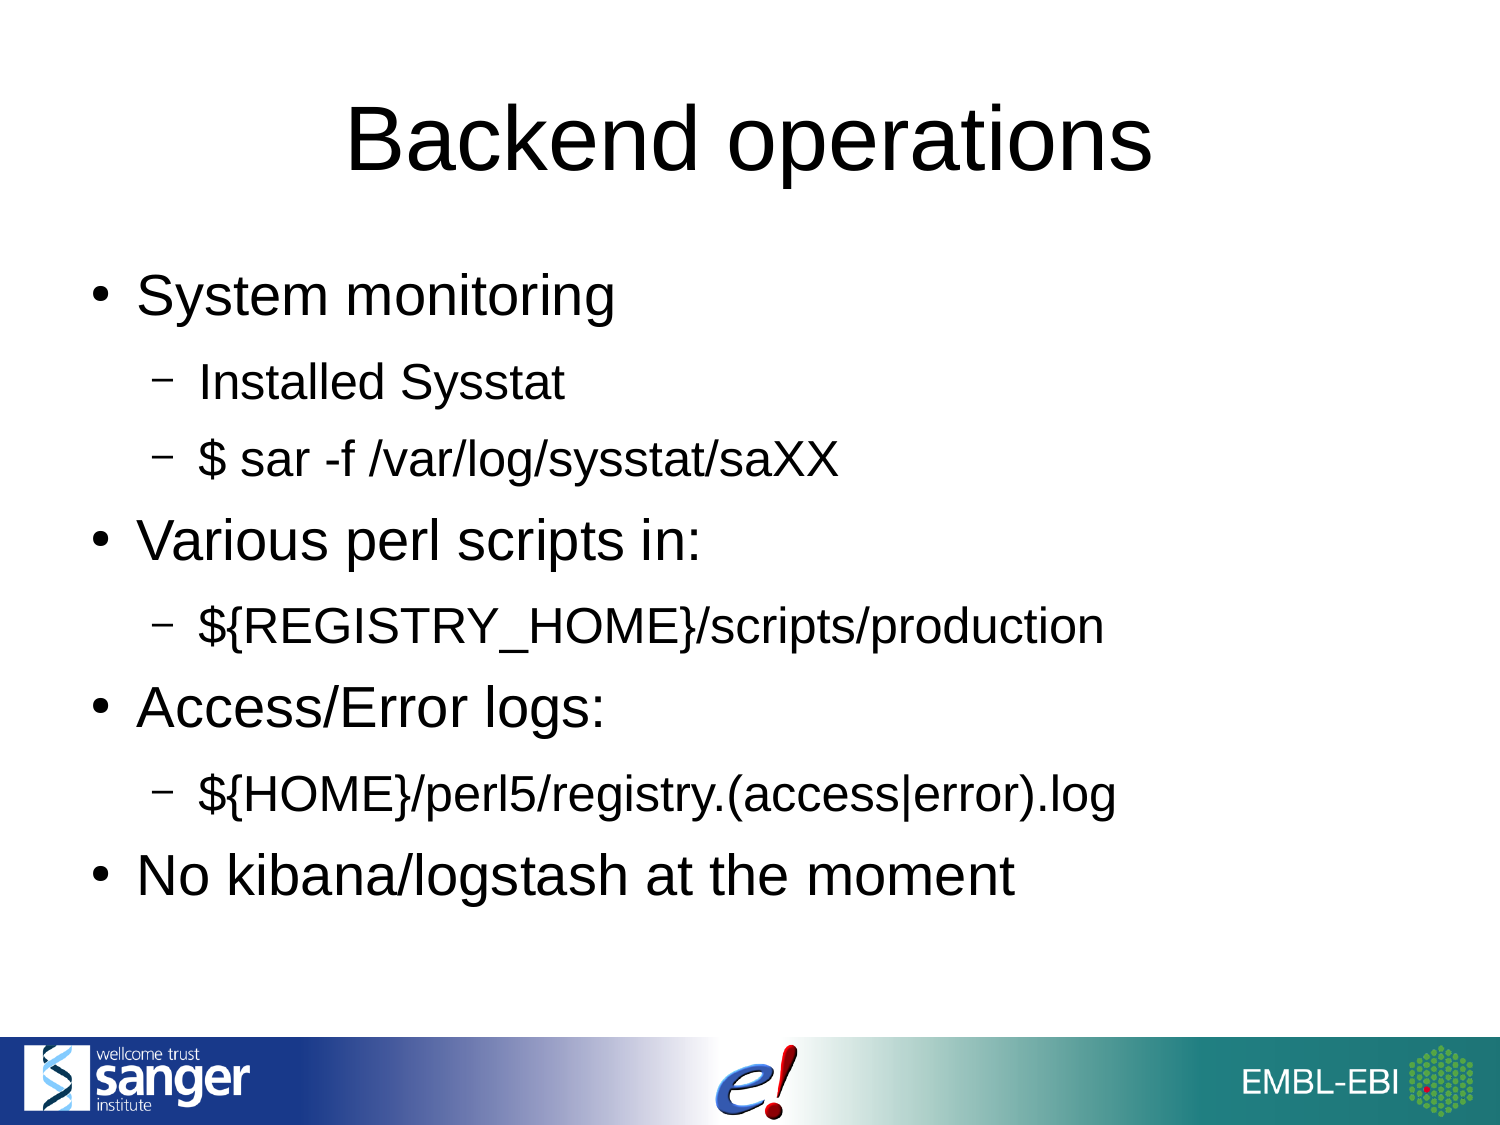

# Backend operations
System monitoring
Installed Sysstat
$ sar -f /var/log/sysstat/saXX
Various perl scripts in:
${REGISTRY_HOME}/scripts/production
Access/Error logs:
${HOME}/perl5/registry.(access|error).log
No kibana/logstash at the moment